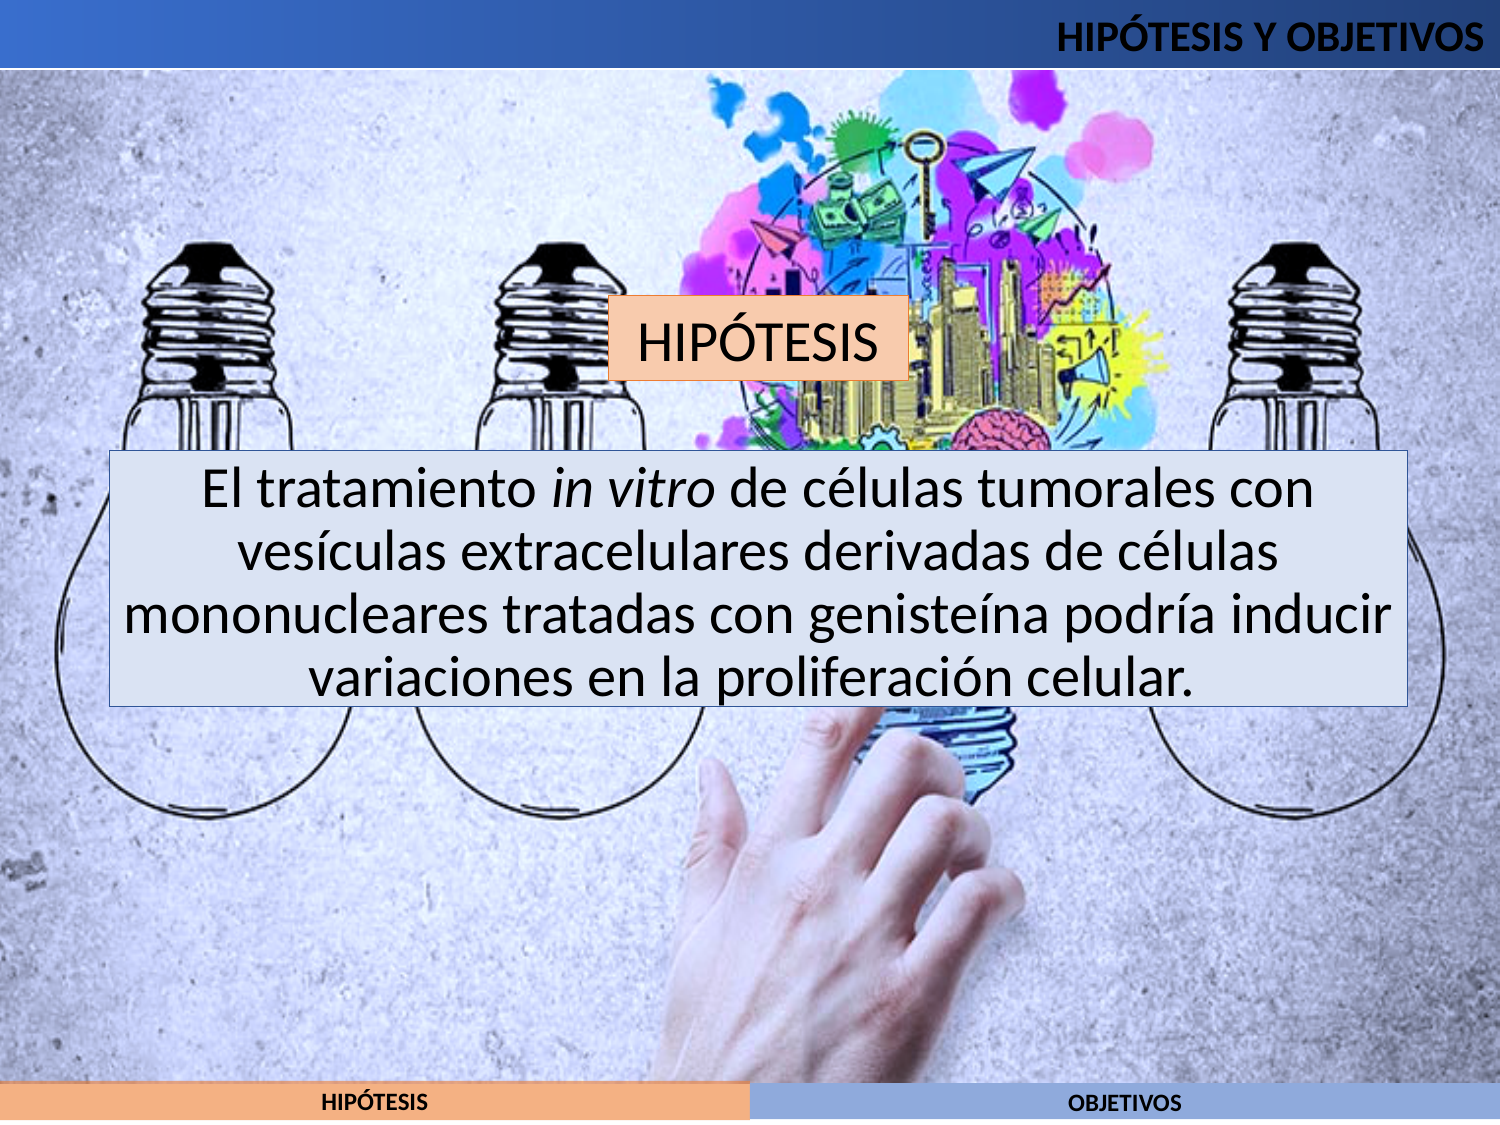

HIPÓTESIS Y OBJETIVOS
HIPÓTESIS
# El tratamiento in vitro de células tumorales con vesículas extracelulares derivadas de células mononucleares tratadas con genisteína podría inducir variaciones en la proliferación celular.
HIPÓTESIS
OBJETIVOS